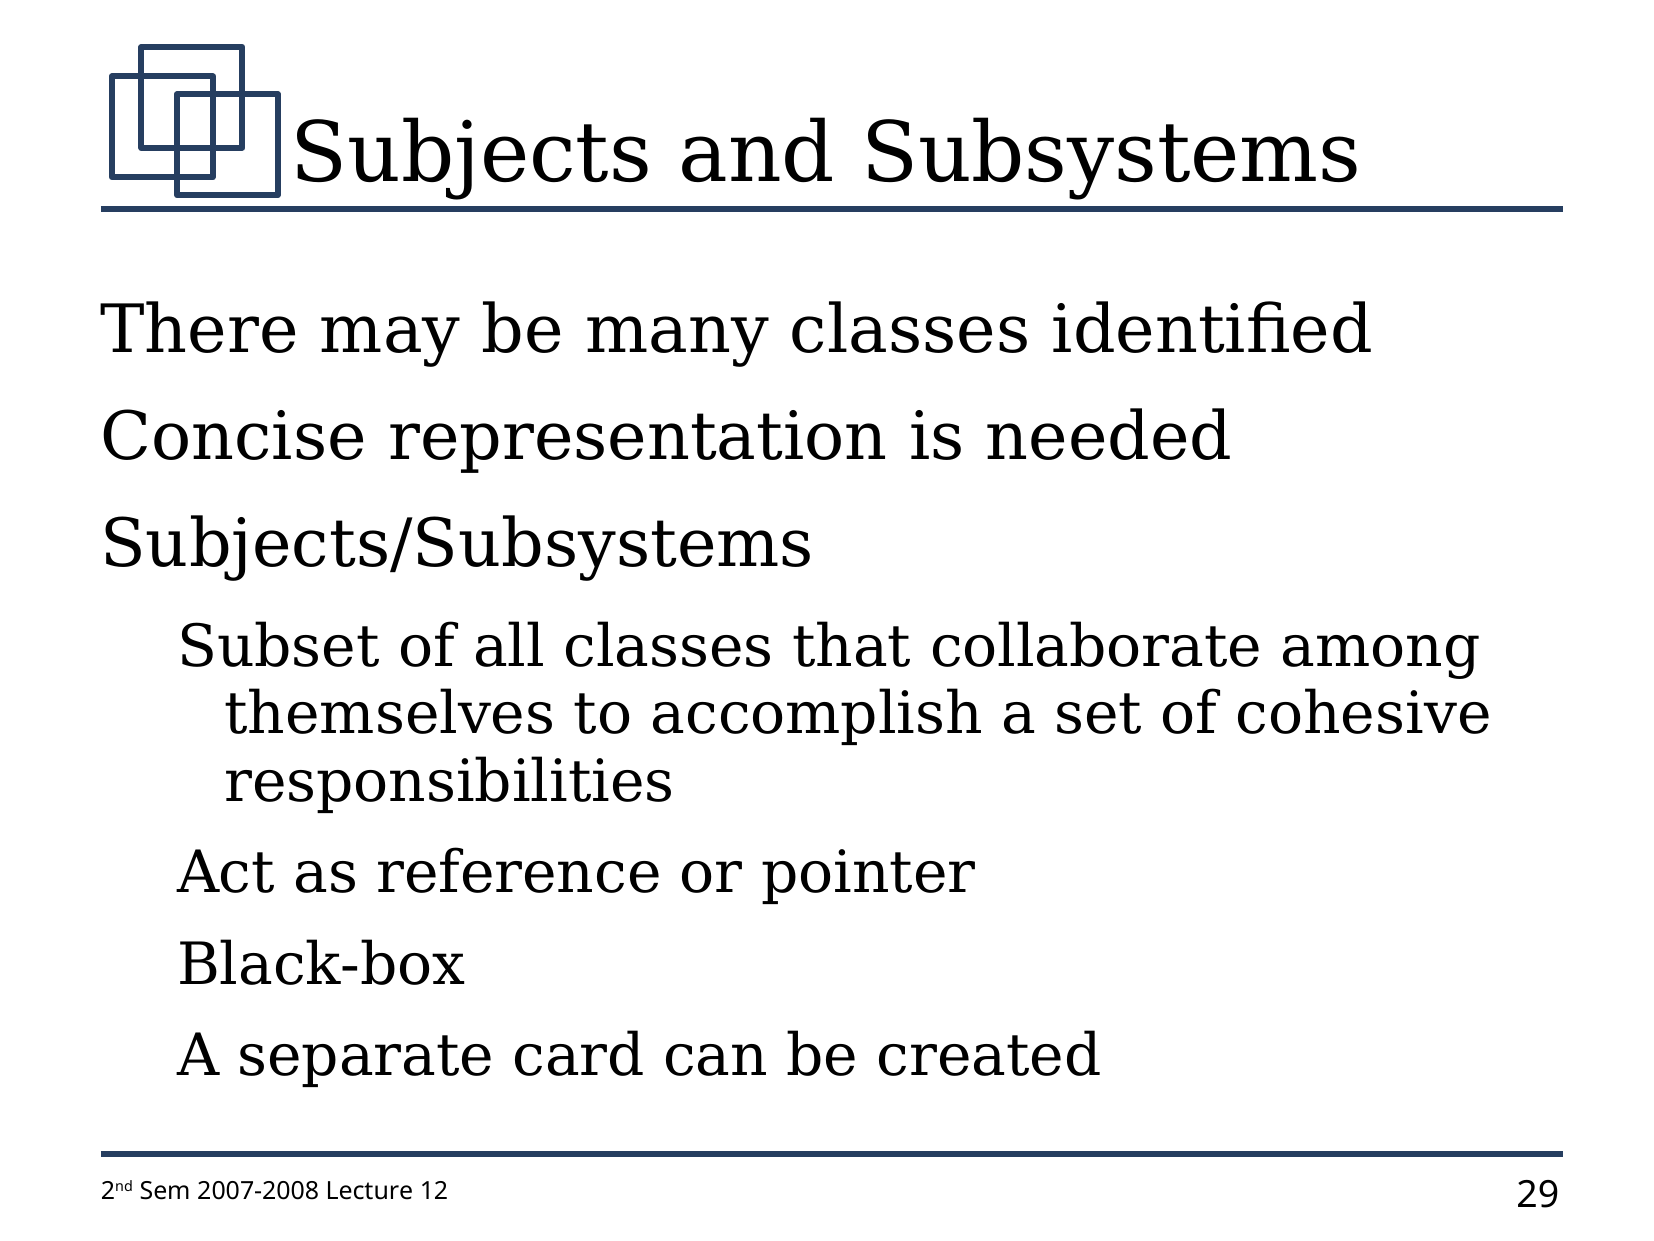

# Subjects and Subsystems
There may be many classes identified
Concise representation is needed
Subjects/Subsystems
Subset of all classes that collaborate among themselves to accomplish a set of cohesive responsibilities
Act as reference or pointer
Black-box
A separate card can be created